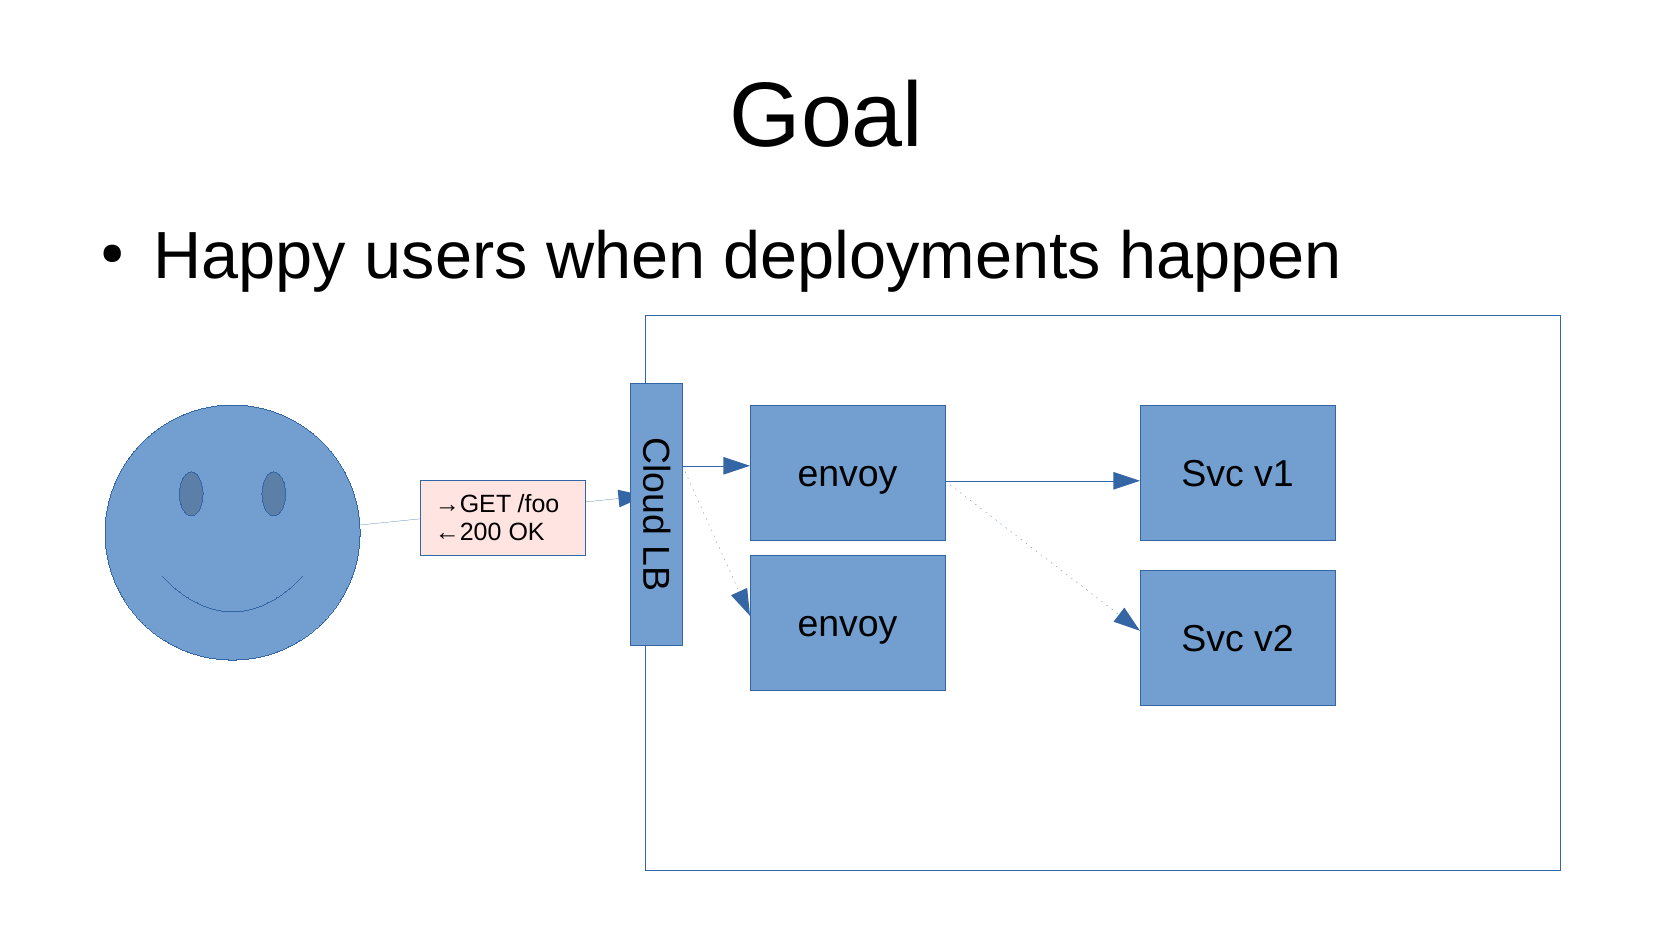

Goal
# Happy users when deployments happen
envoy
Svc v1
→GET /foo
←200 OK
Cloud LB
envoy
Svc v2